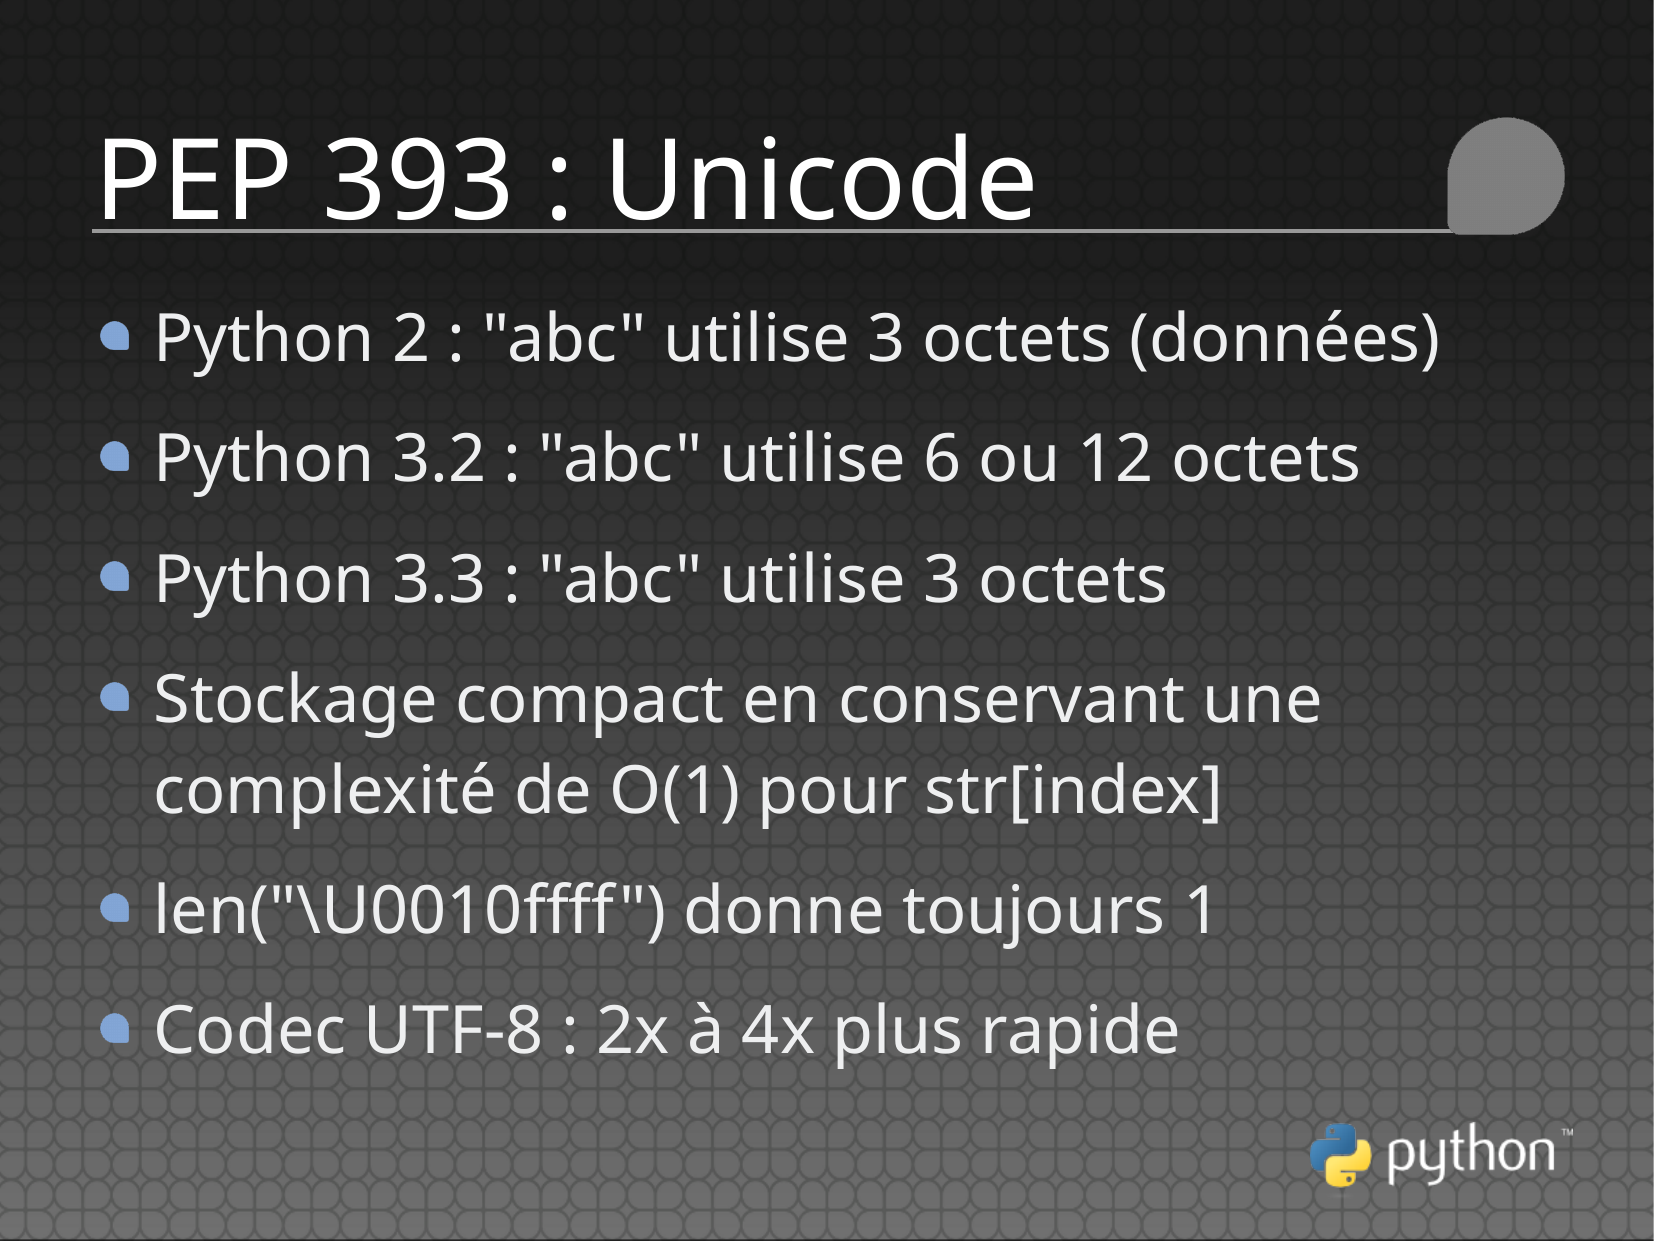

PEP 393 : Unicode
# Python 2 : "abc" utilise 3 octets (données)
Python 3.2 : "abc" utilise 6 ou 12 octets
Python 3.3 : "abc" utilise 3 octets
Stockage compact en conservant une complexité de O(1) pour str[index]
len("\U0010ffff") donne toujours 1
Codec UTF-8 : 2x à 4x plus rapide